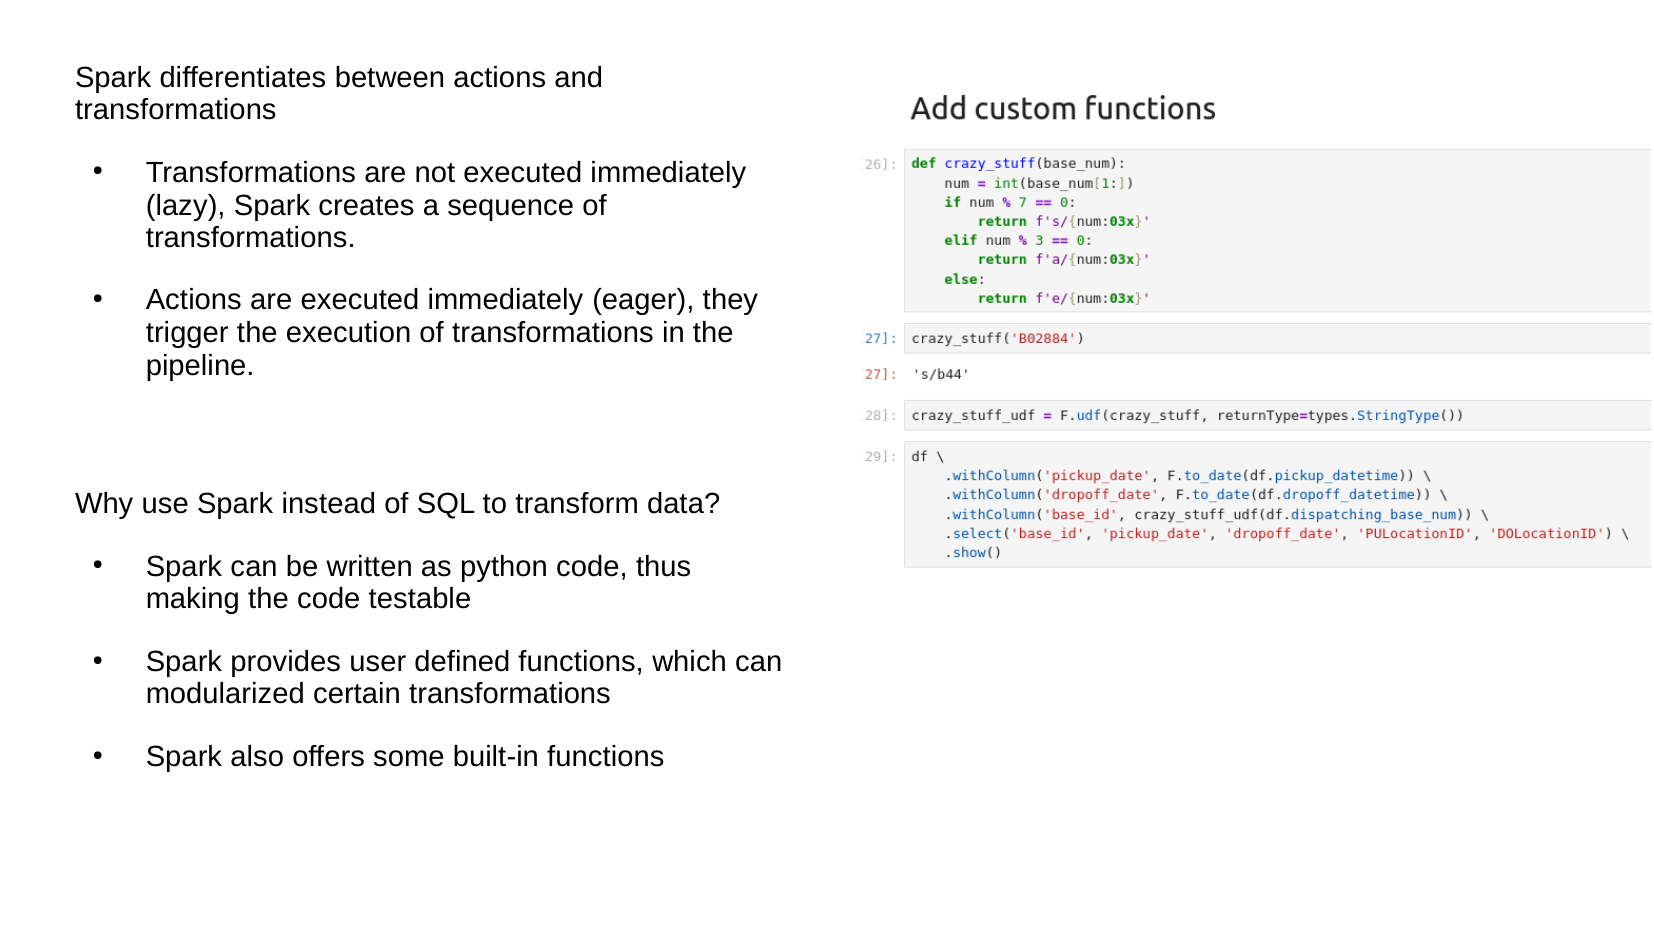

# Spark differentiates between actions and transformations
Transformations are not executed immediately (lazy), Spark creates a sequence of transformations.
Actions are executed immediately (eager), they trigger the execution of transformations in the pipeline.
Why use Spark instead of SQL to transform data?
Spark can be written as python code, thus making the code testable
Spark provides user defined functions, which can modularized certain transformations
Spark also offers some built-in functions